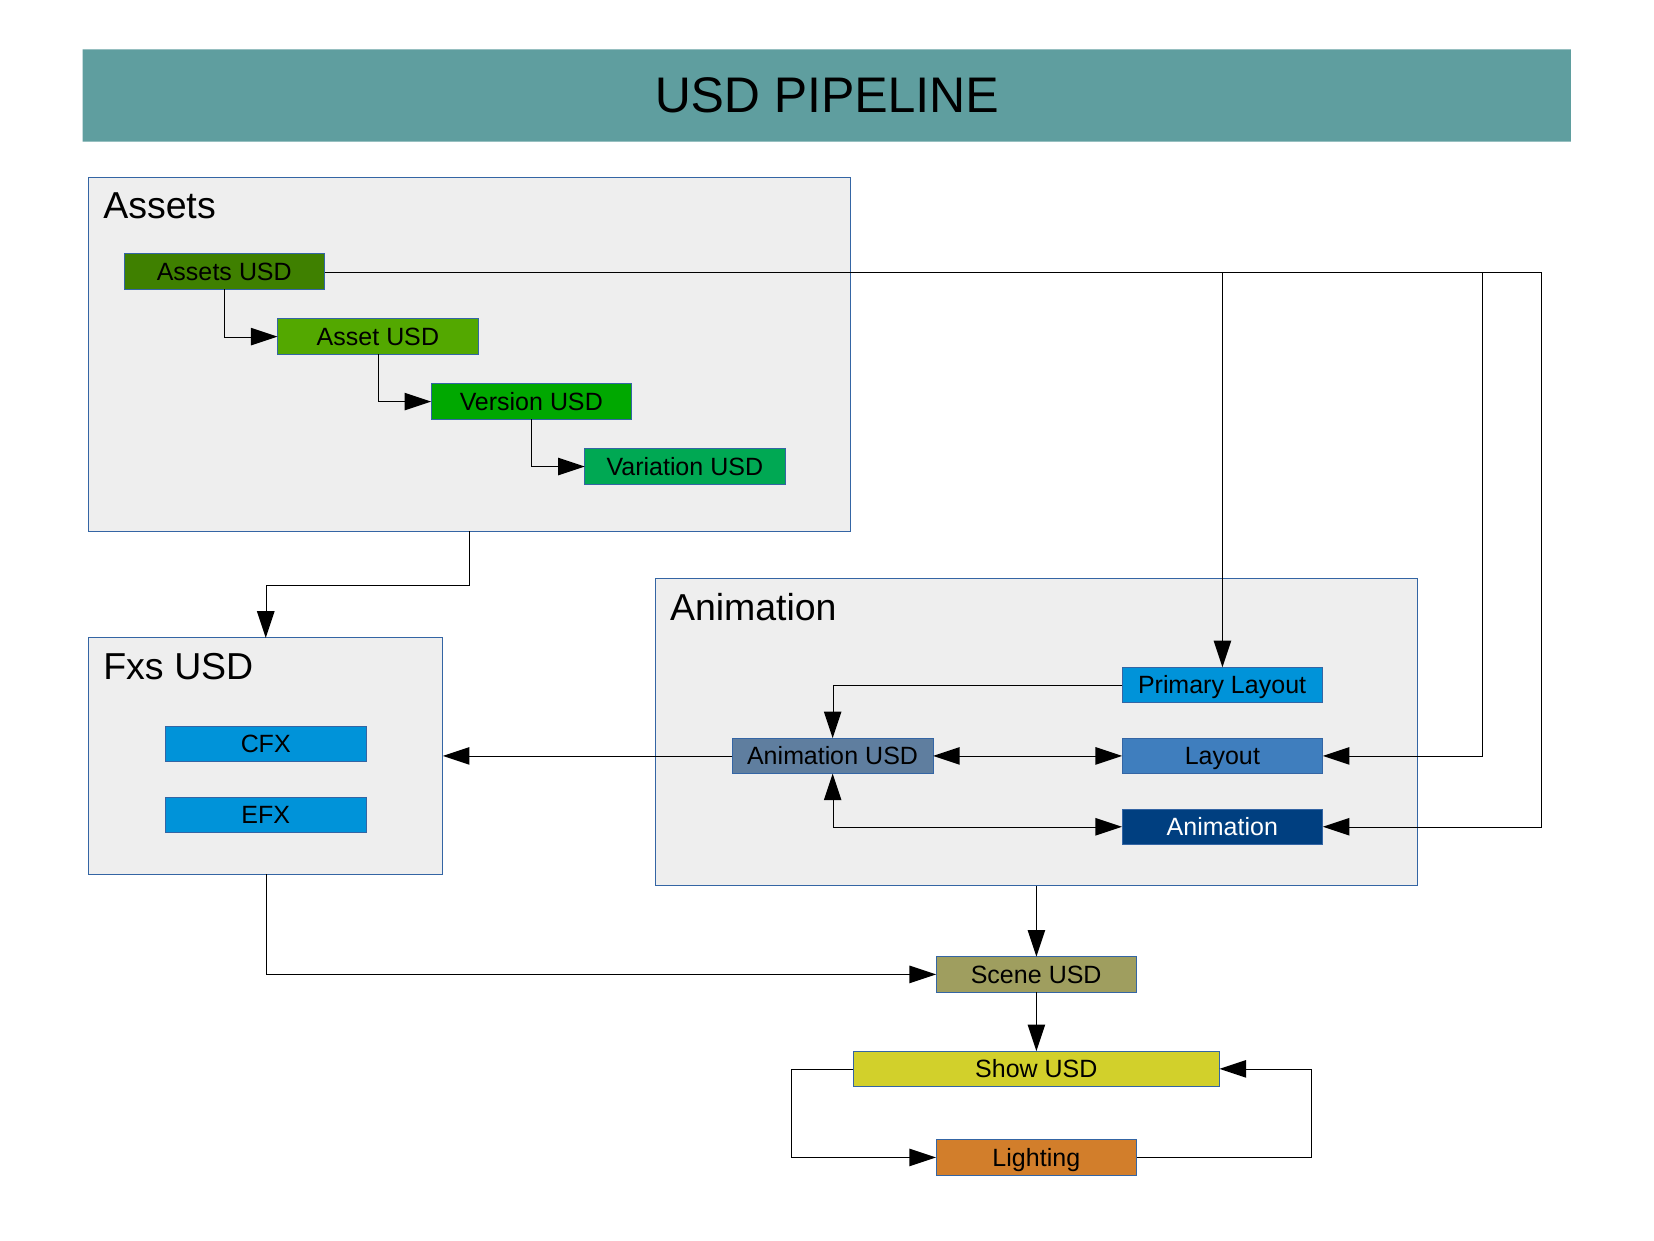

# USD PIPELINE
Assets
Assets USD
Asset USD
Version USD
Variation USD
Animation
Fxs USD
Primary Layout
CFX
Animation USD
Layout
EFX
Animation
Scene USD
Show USD
Lighting